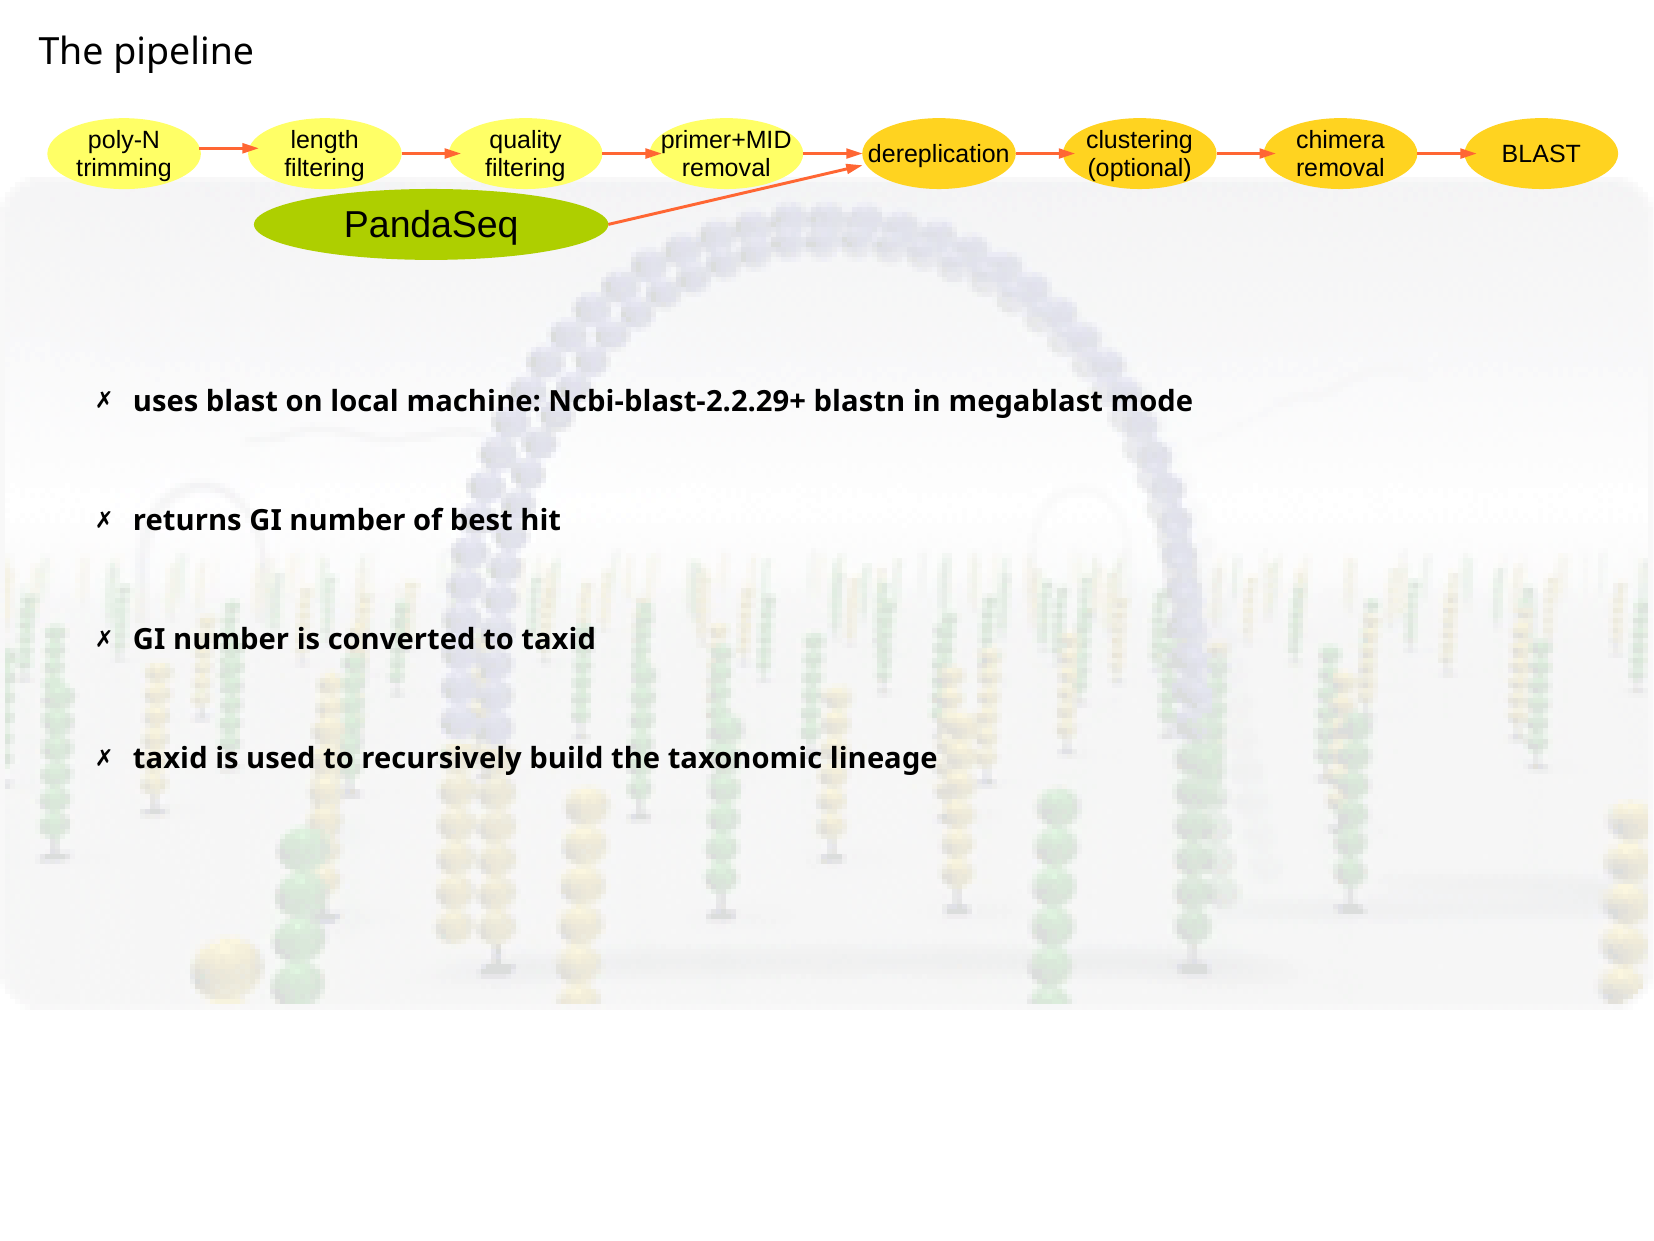

The pipeline
quality
filtering
primer+MID
removal
dereplication
clustering
(optional)
chimera
removal
BLAST
poly-N
trimming
length
filtering
PandaSeq
uses blast on local machine: Ncbi-blast-2.2.29+ blastn in megablast mode
returns GI number of best hit
GI number is converted to taxid
taxid is used to recursively build the taxonomic lineage